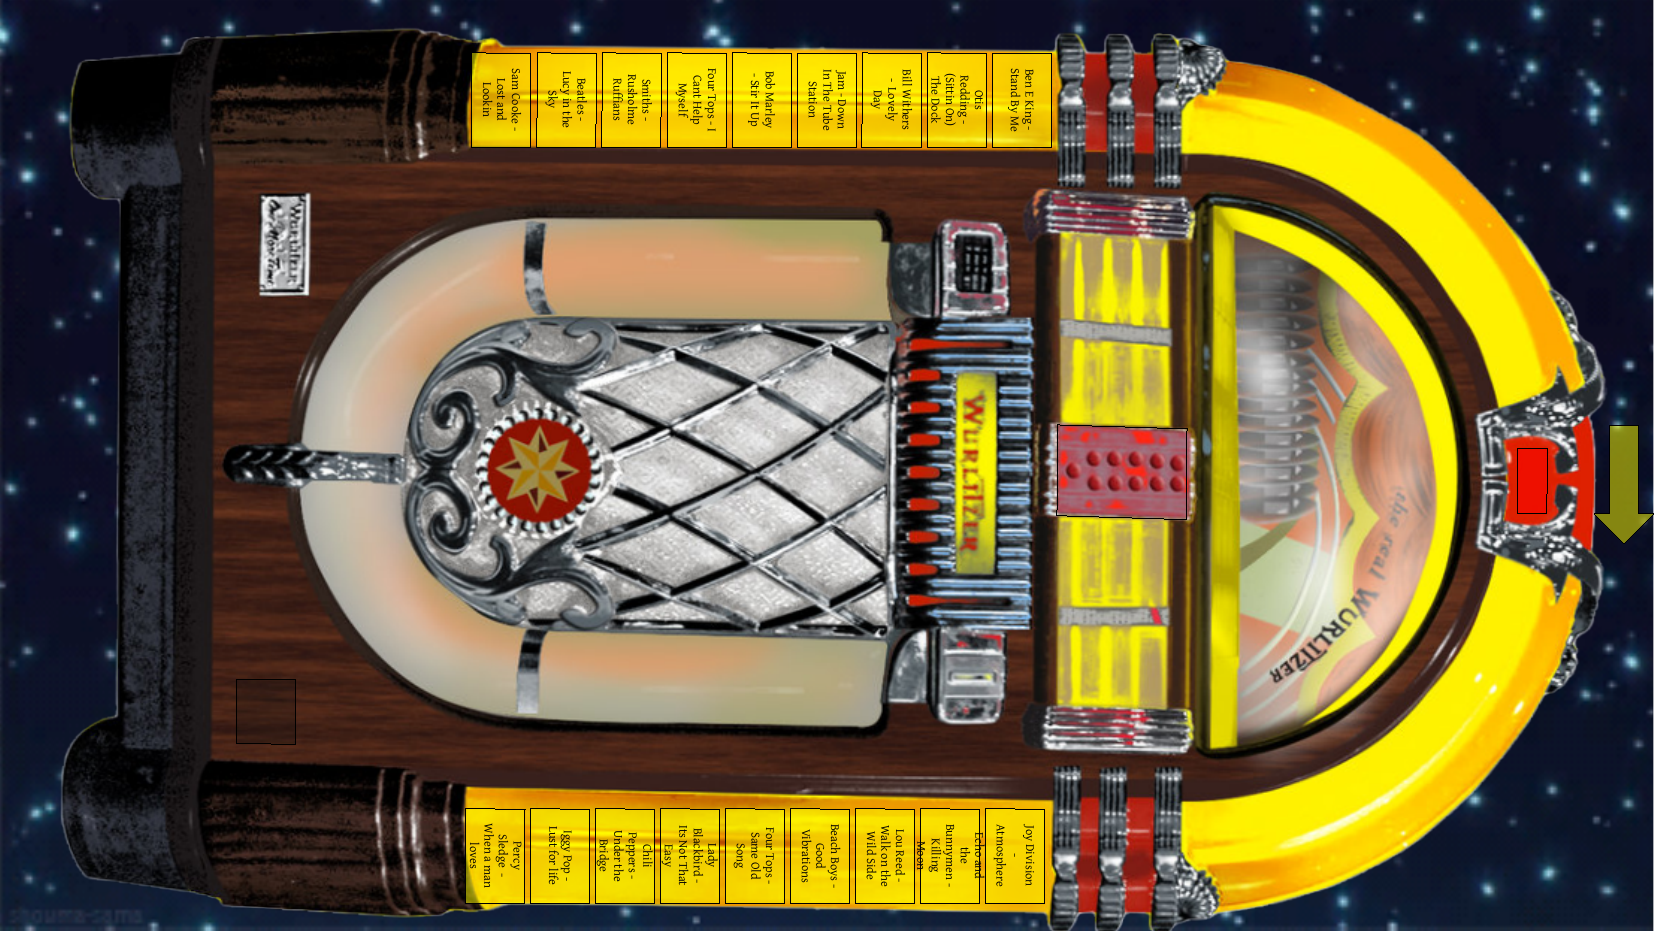

Bill Withers - Lovely Day
Sam Cooke - Lost and Lookin
Beatles - Lucy in the Sky
Smiths - Rusholme Ruffians
Four Tops - I Cant Help Myself
Bob Marley - Stir It Up
Otis Redding - (Sittin On) The Dock
Jam - Down In The Tube Station
Ben E King - Stand By Me
Percy Sledge - When a man loves
Iggy Pop - Lust for life
Chili Peppers - Under the Bridge
Lady Blackbird - Its Not That Easy
Four Tops - Same Old Song
Lou Reed - Walk on the Wild Side
Echo and the Bunnymen - Killing Moon
Joy Division - Atmosphere
Beach Boys - Good Vibrations